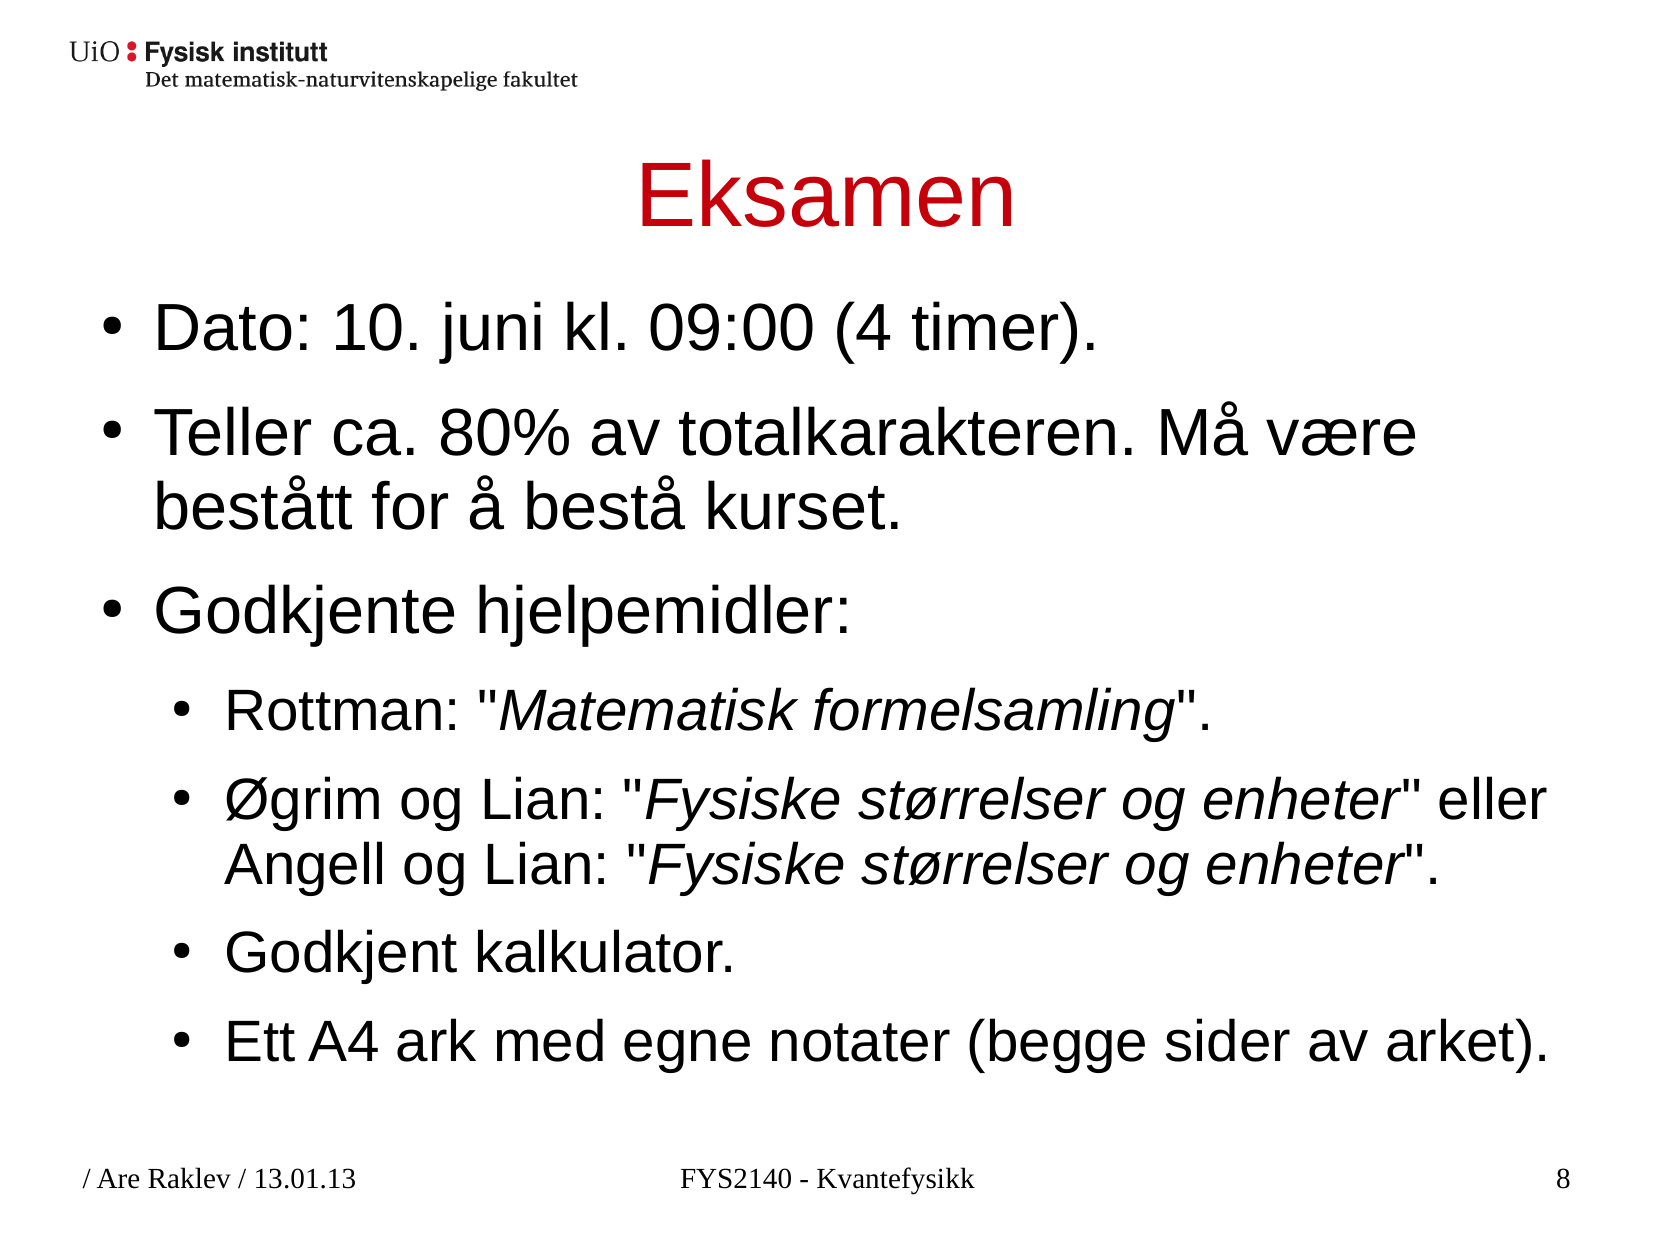

# Eksamen
Dato: 10. juni kl. 09:00 (4 timer).
Teller ca. 80% av totalkarakteren. Må være bestått for å bestå kurset.
Godkjente hjelpemidler:
Rottman: "Matematisk formelsamling".
Øgrim og Lian: "Fysiske størrelser og enheter" eller Angell og Lian: "Fysiske størrelser og enheter".
Godkjent kalkulator.
Ett A4 ark med egne notater (begge sider av arket).
/ Are Raklev / 13.01.13
FYS2140 - Kvantefysikk
8